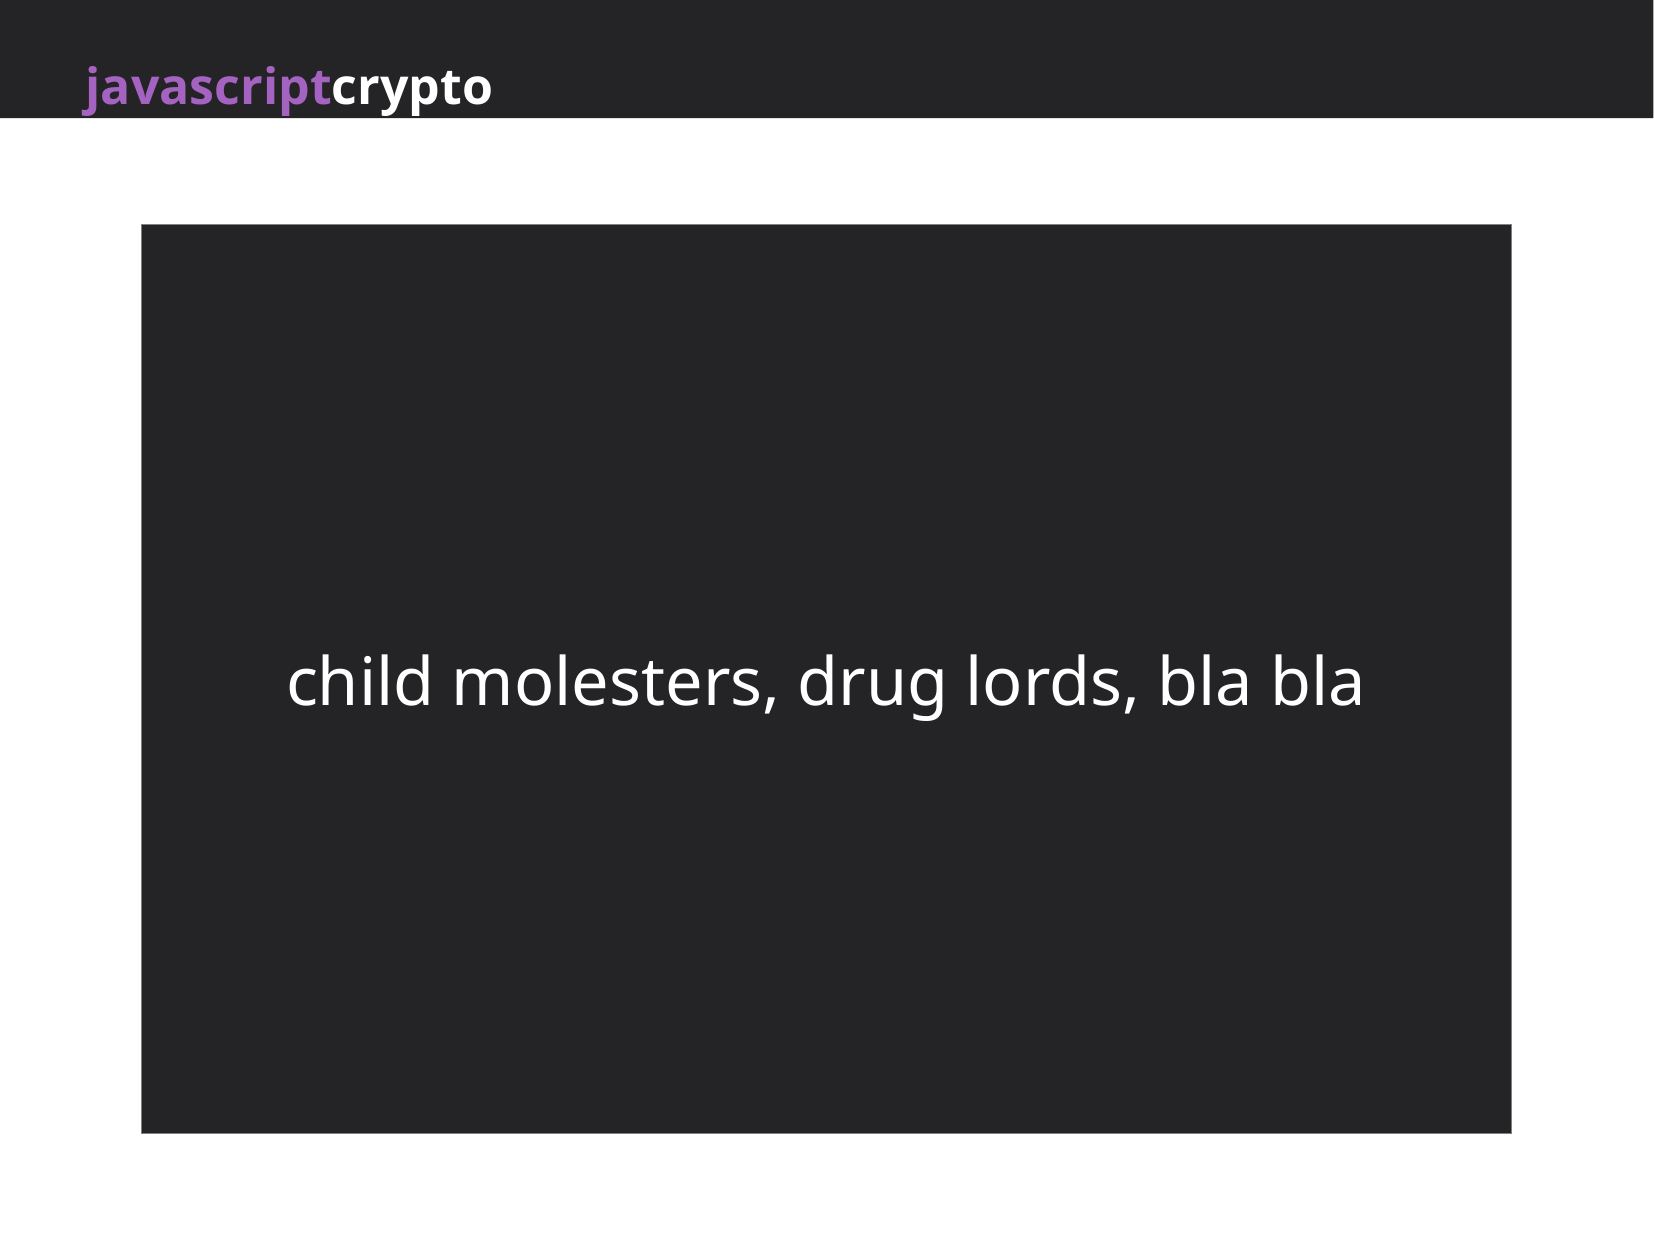

javascriptcrypto
child molesters, drug lords, bla bla
encrypt shit